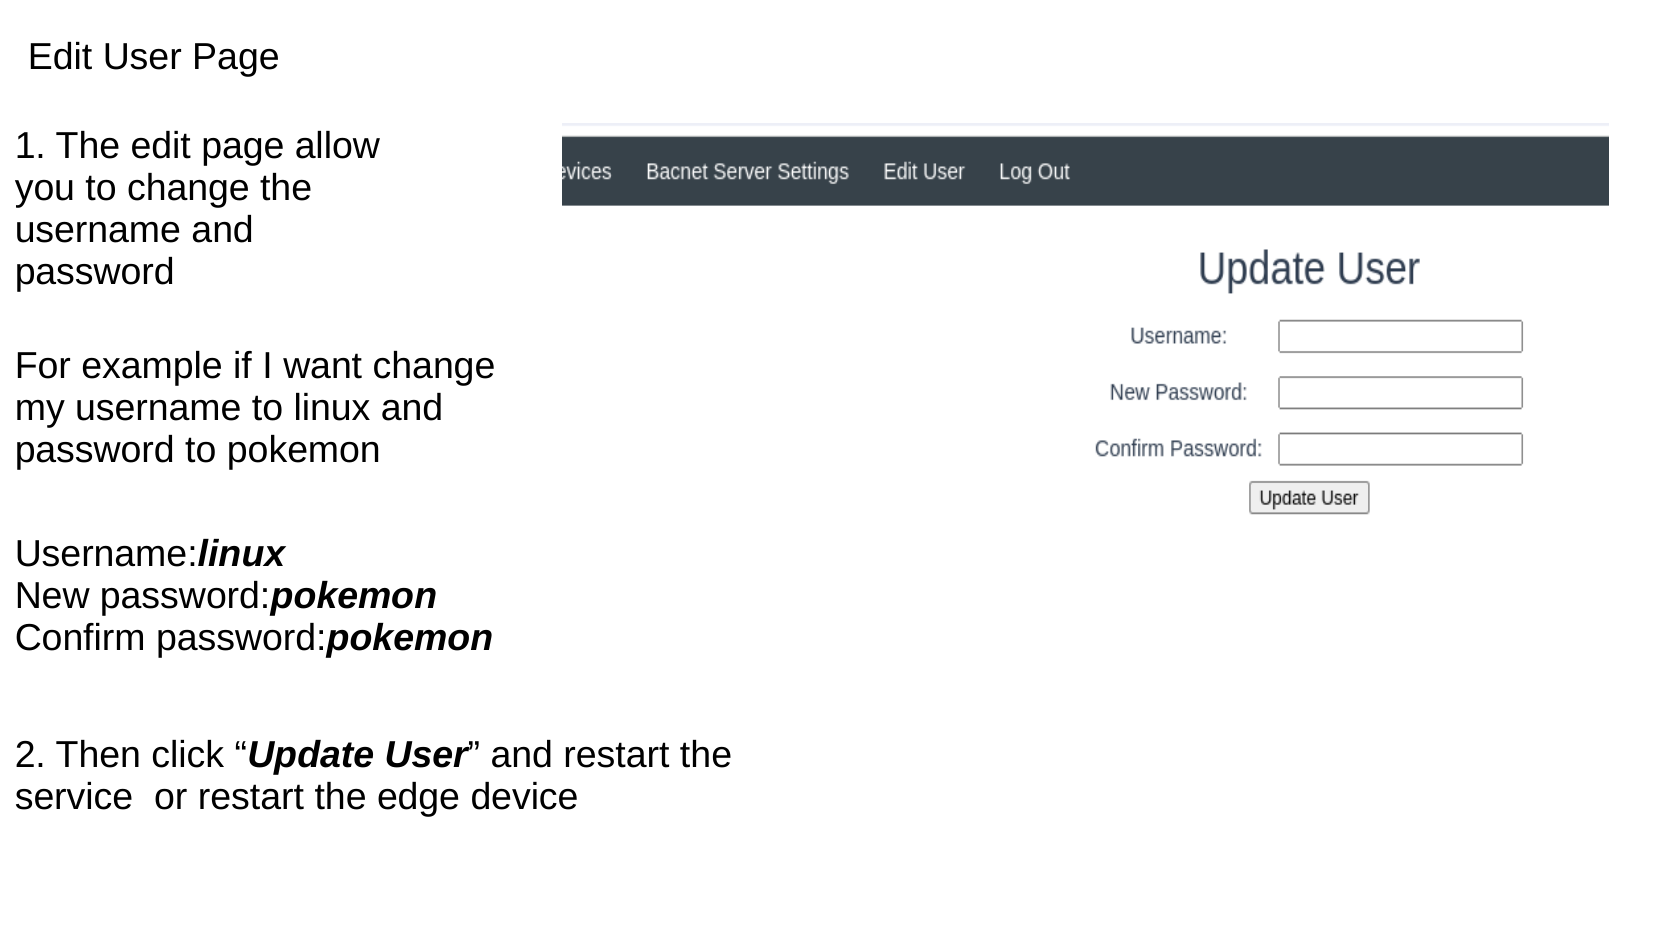

# Edit User Page
1. The edit page allow you to change the username and password
For example if I want change my username to linux and password to pokemon
Username:linux
New password:pokemon
Confirm password:pokemon
2. Then click “Update User” and restart the service or restart the edge device